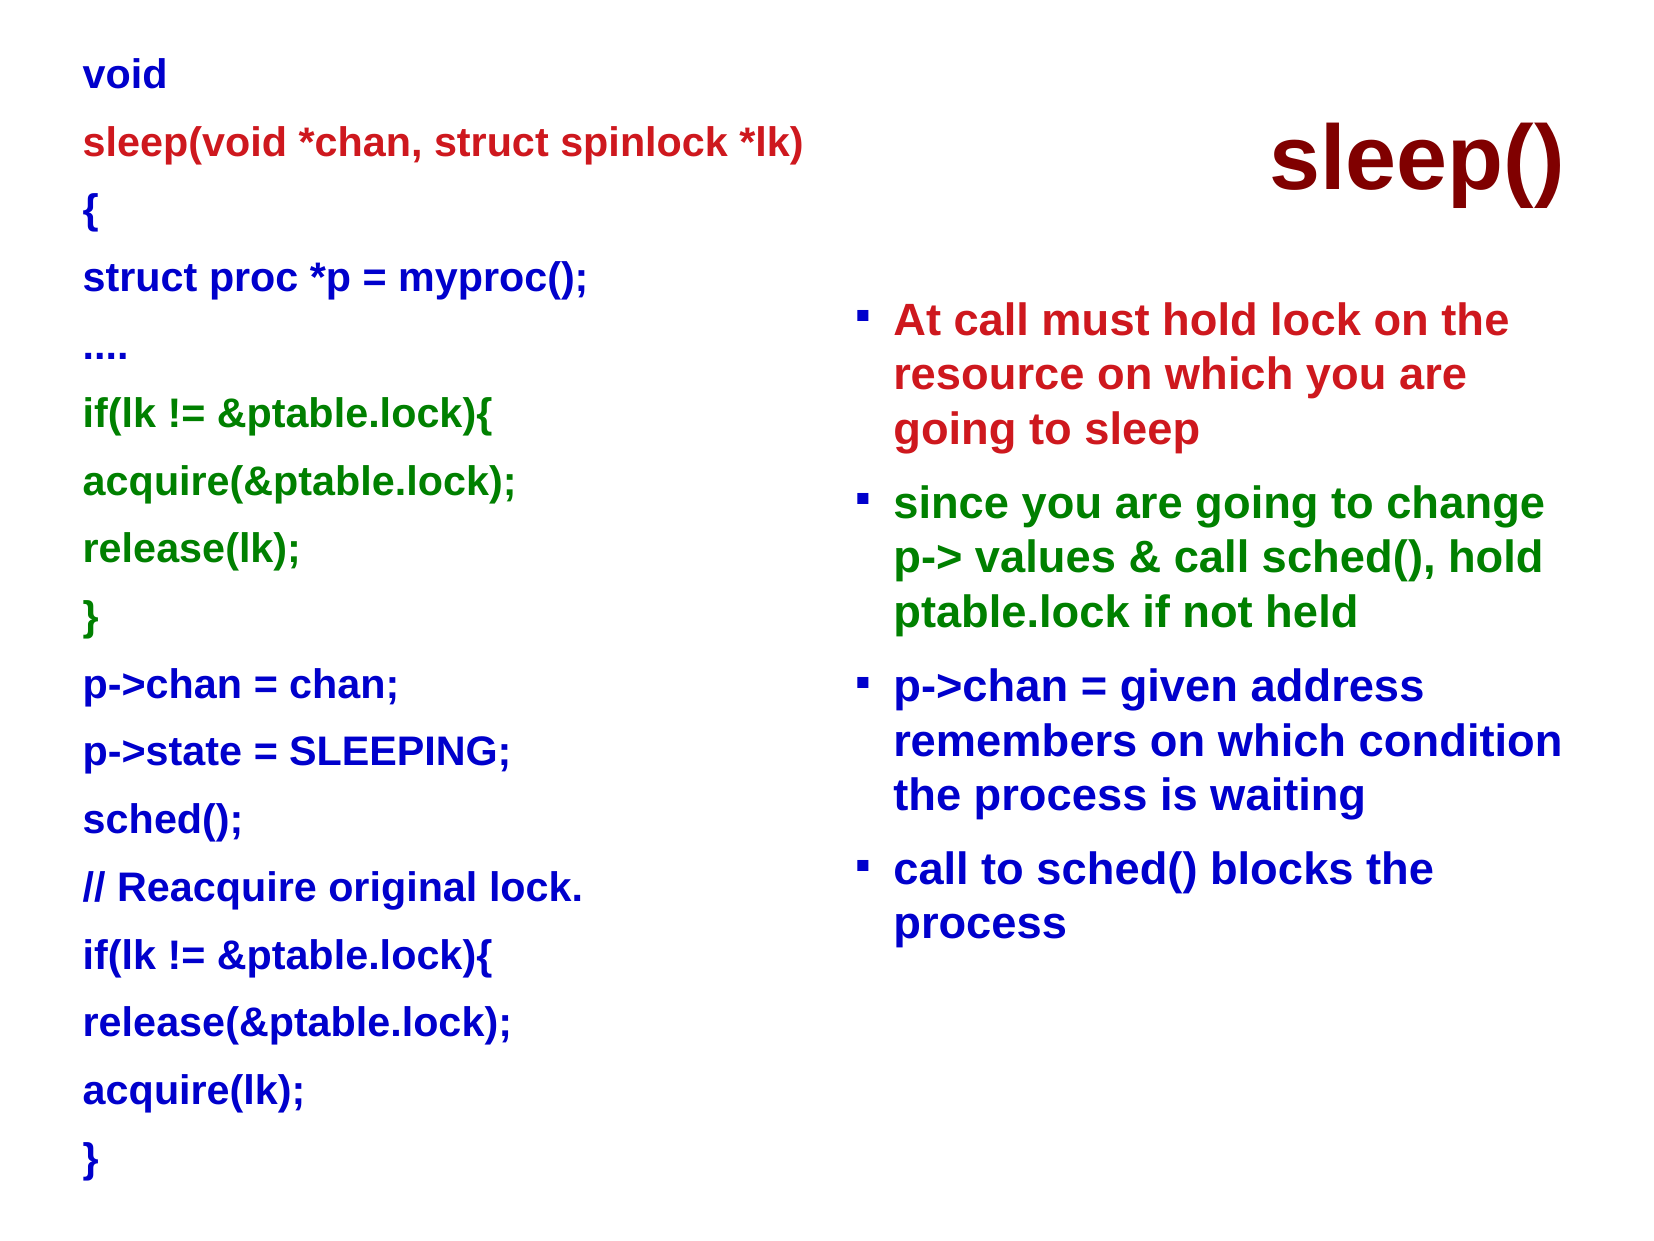

# sleep()
void
sleep(void *chan, struct spinlock *lk)
{
struct proc *p = myproc();
....
if(lk != &ptable.lock){
acquire(&ptable.lock);
release(lk);
}
p->chan = chan;
p->state = SLEEPING;
sched();
// Reacquire original lock.
if(lk != &ptable.lock){
release(&ptable.lock);
acquire(lk);
}
At call must hold lock on the resource on which you are going to sleep
since you are going to change p-> values & call sched(), hold ptable.lock if not held
p->chan = given address remembers on which condition the process is waiting
call to sched() blocks the process